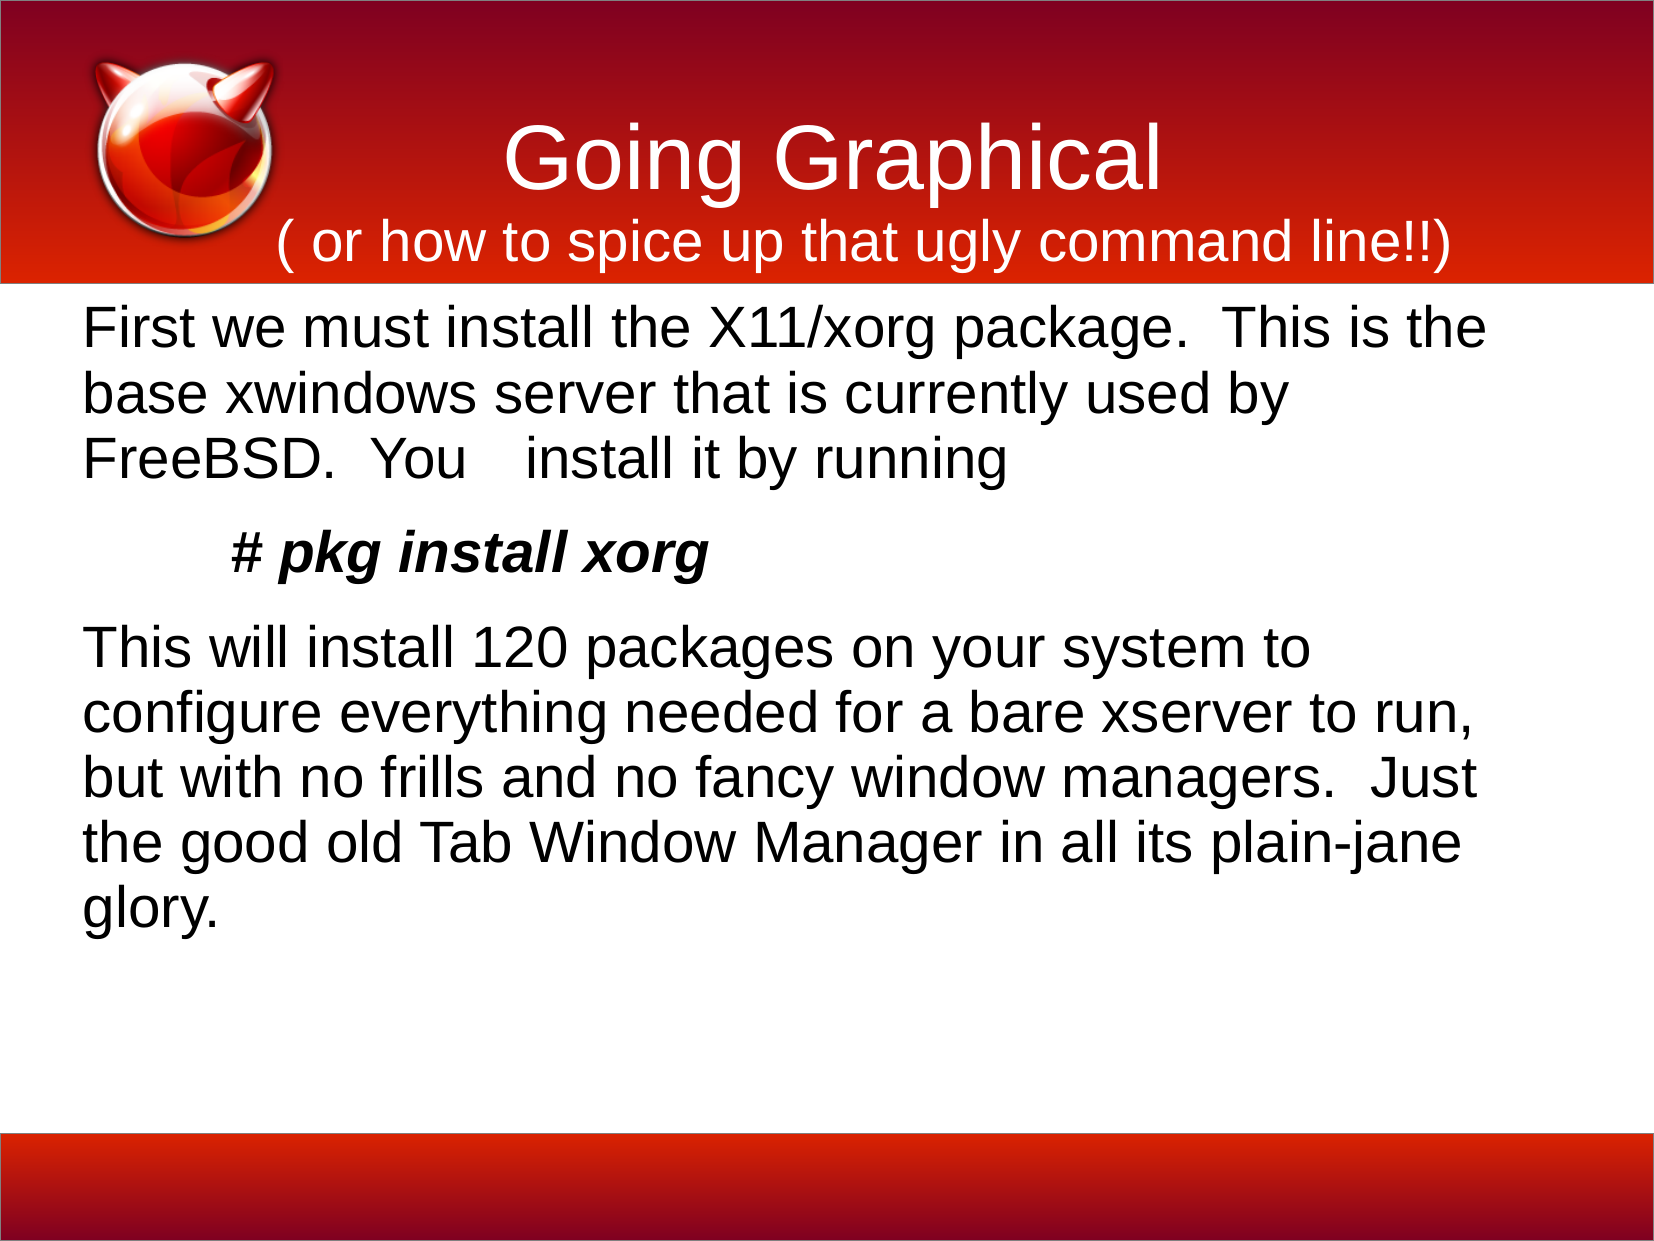

# Going Graphical ( or how to spice up that ugly command line!!)
First we must install the X11/xorg package. This is the base xwindows server that is currently used by FreeBSD. You 	install it by running
 		# pkg install xorg
This will install 120 packages on your system to configure everything needed for a bare xserver to run, but with no frills and no fancy window managers. Just the good old Tab Window Manager in all its plain-jane glory.